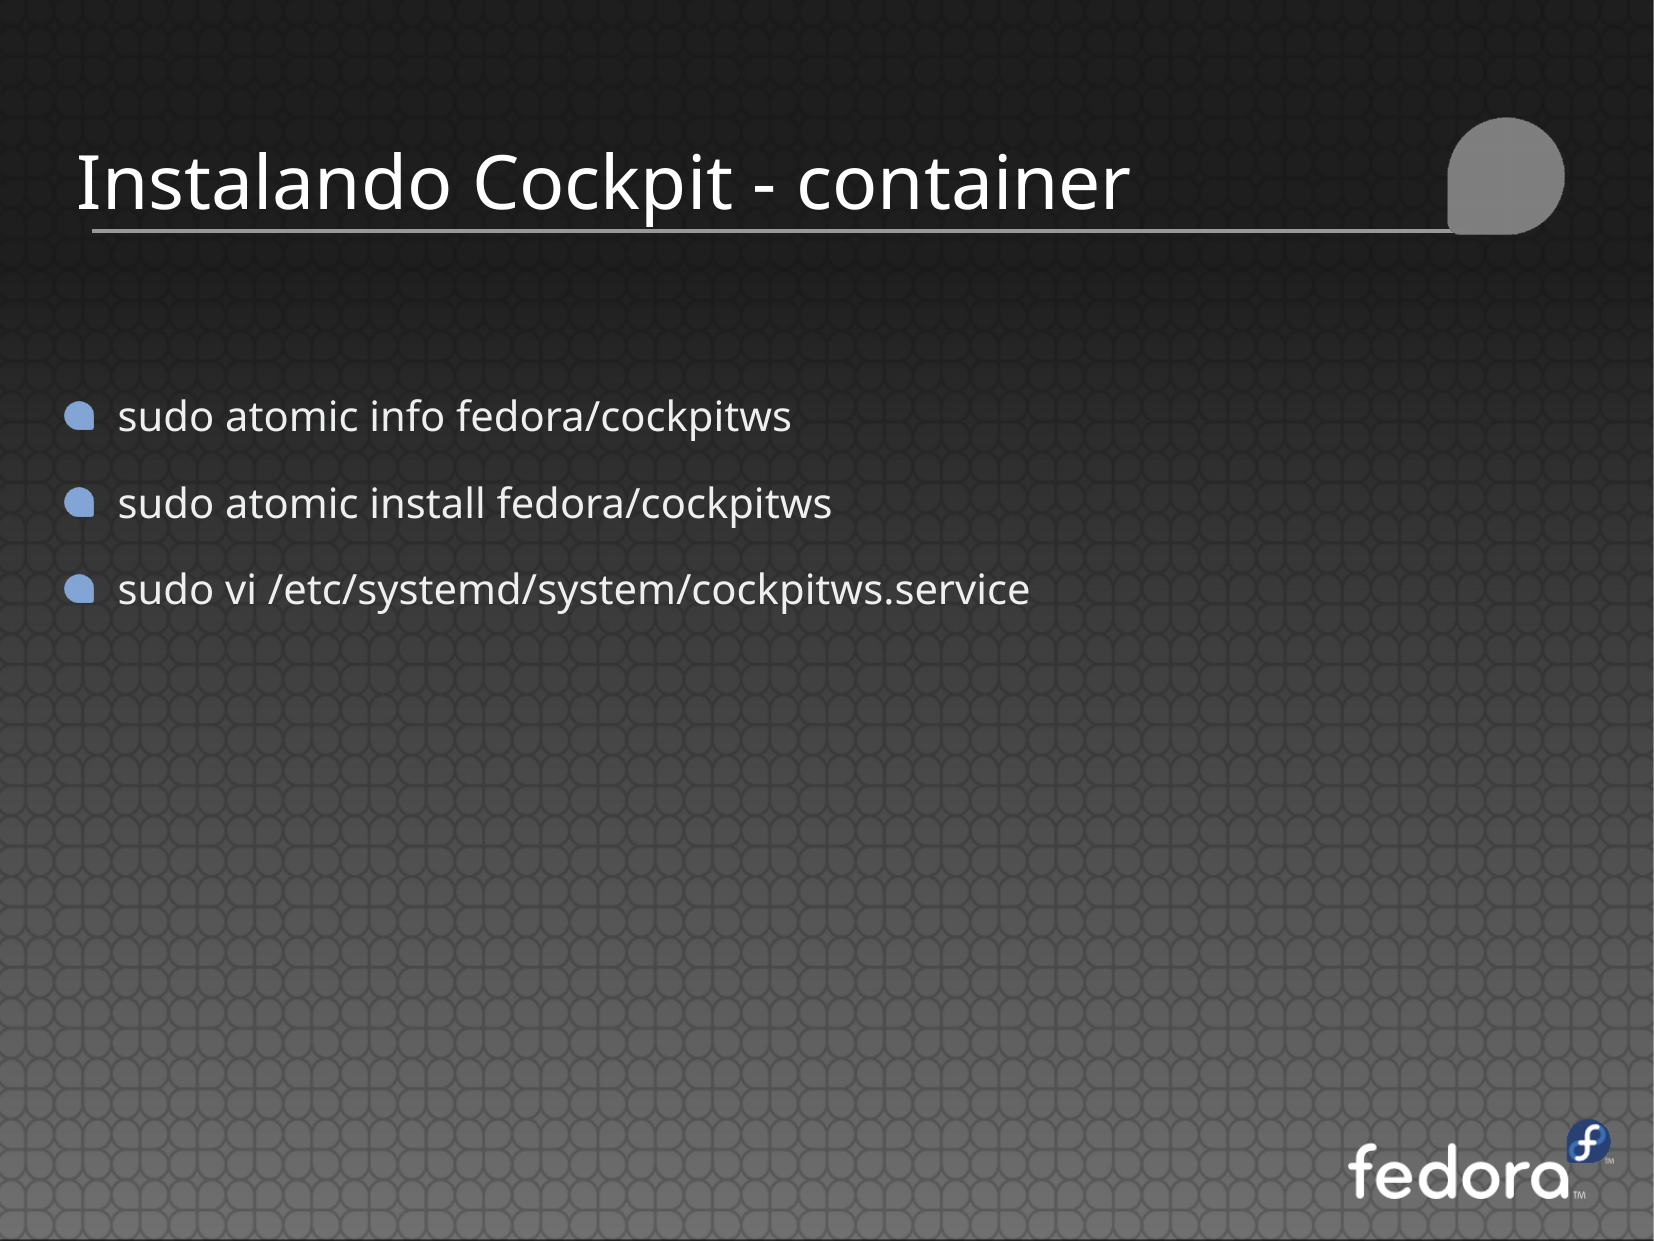

# Instalando Cockpit - container
sudo atomic info fedora/cockpitws
sudo atomic install fedora/cockpitws
sudo vi /etc/systemd/system/cockpitws.service